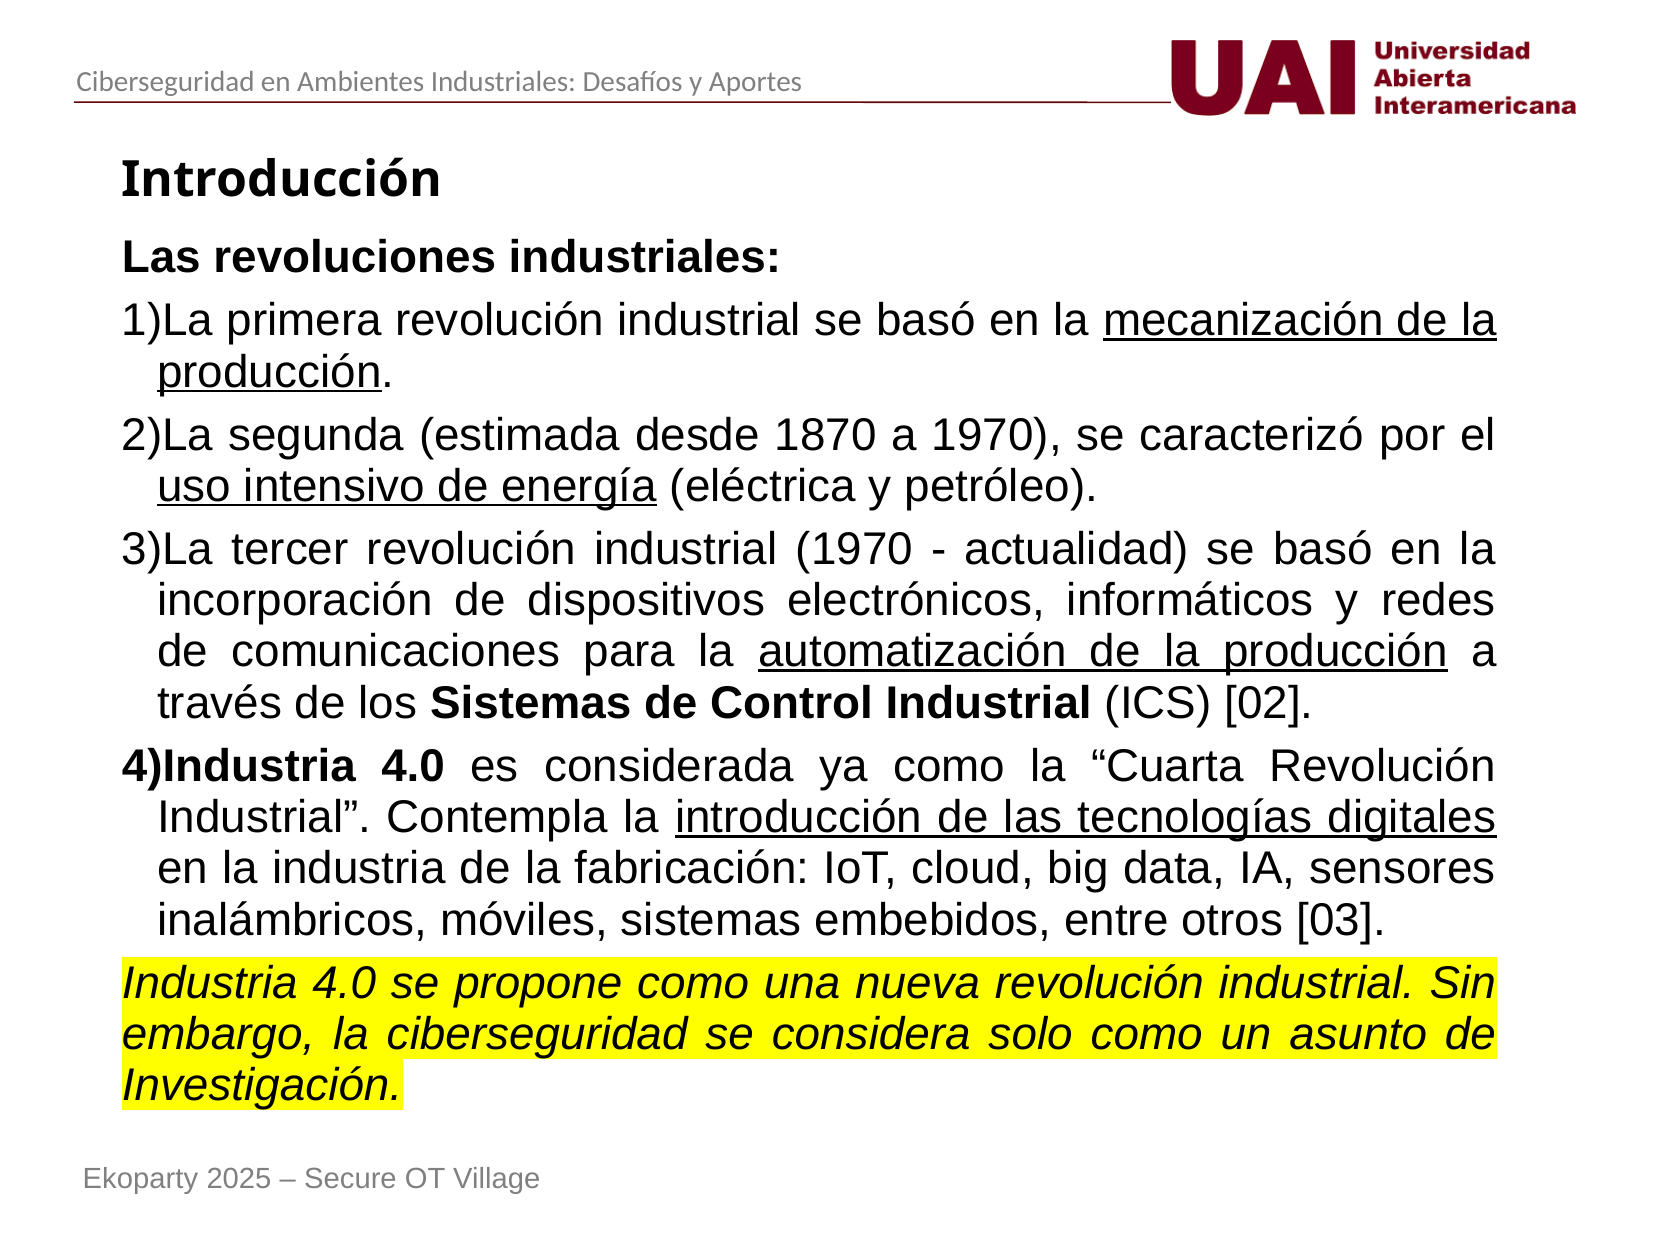

Introducción
Las revoluciones industriales:
La primera revolución industrial se basó en la mecanización de la producción.
La segunda (estimada desde 1870 a 1970), se caracterizó por el uso intensivo de energía (eléctrica y petróleo).
La tercer revolución industrial (1970 - actualidad) se basó en la incorporación de dispositivos electrónicos, informáticos y redes de comunicaciones para la automatización de la producción a través de los Sistemas de Control Industrial (ICS) [02].
Industria 4.0 es considerada ya como la “Cuarta Revolución Industrial”. Contempla la introducción de las tecnologías digitales en la industria de la fabricación: IoT, cloud, big data, IA, sensores inalámbricos, móviles, sistemas embebidos, entre otros [03].
Industria 4.0 se propone como una nueva revolución industrial. Sin embargo, la ciberseguridad se considera solo como un asunto de Investigación.